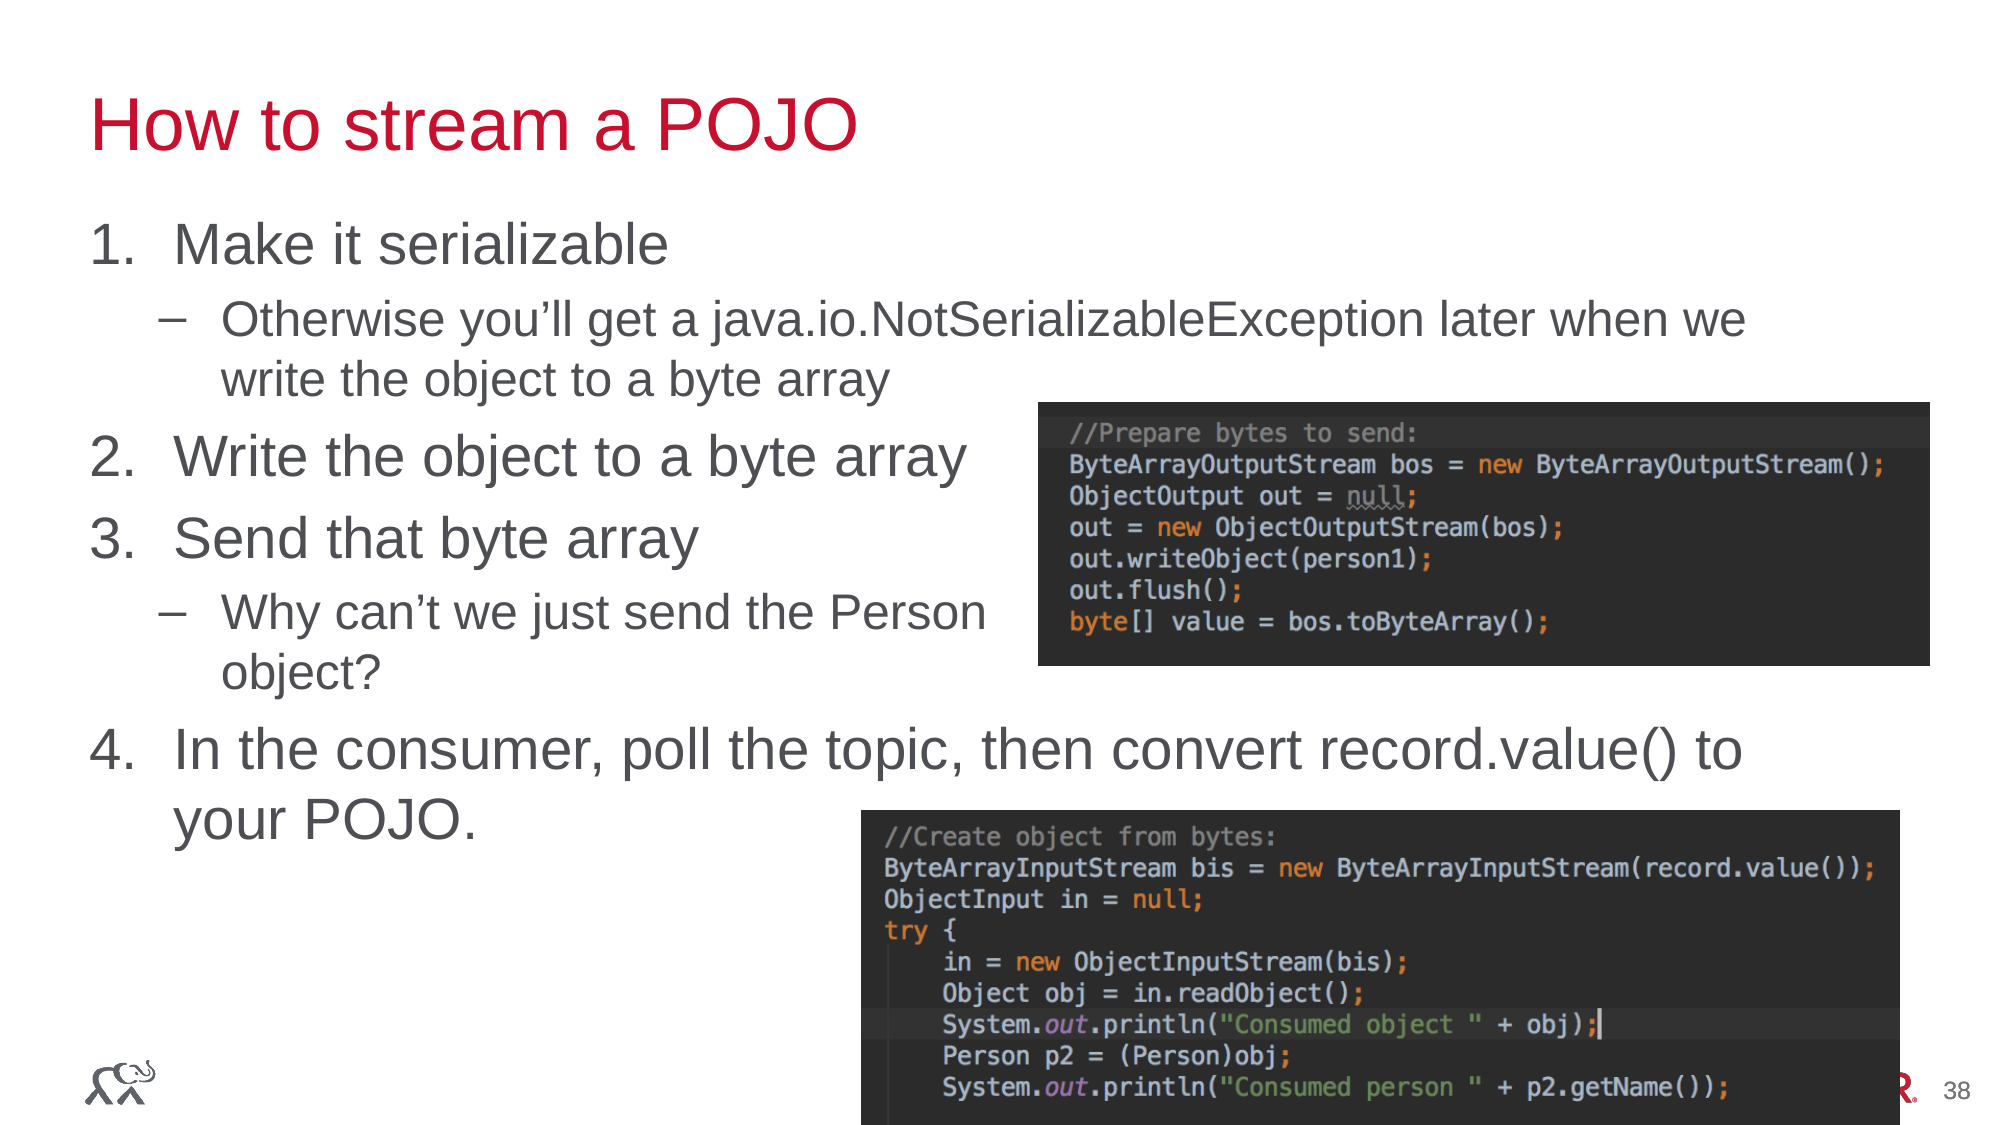

# How to stream a POJO
Make it serializable
Otherwise you’ll get a java.io.NotSerializableException later when we write the object to a byte array
Write the object to a byte array
Send that byte array
Why can’t we just send the Person
object?
In the consumer, poll the topic, then convert record.value() to your POJO.